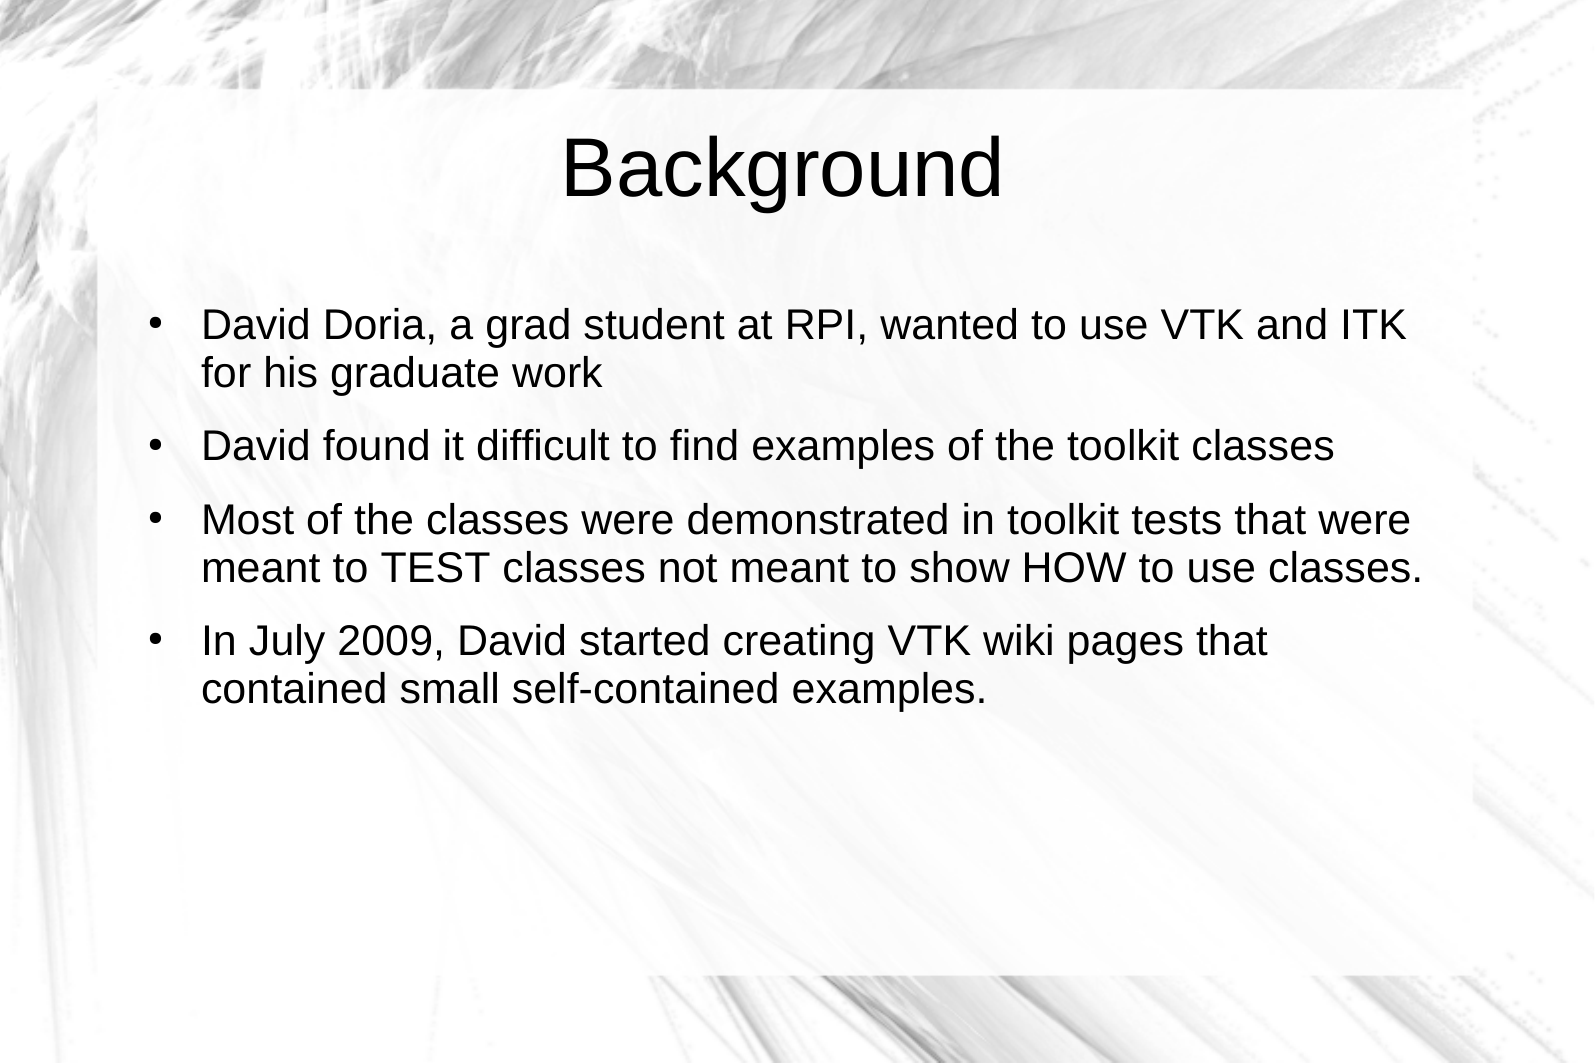

# Background
David Doria, a grad student at RPI, wanted to use VTK and ITK for his graduate work
David found it difficult to find examples of the toolkit classes
Most of the classes were demonstrated in toolkit tests that were meant to TEST classes not meant to show HOW to use classes.
In July 2009, David started creating VTK wiki pages that contained small self-contained examples.